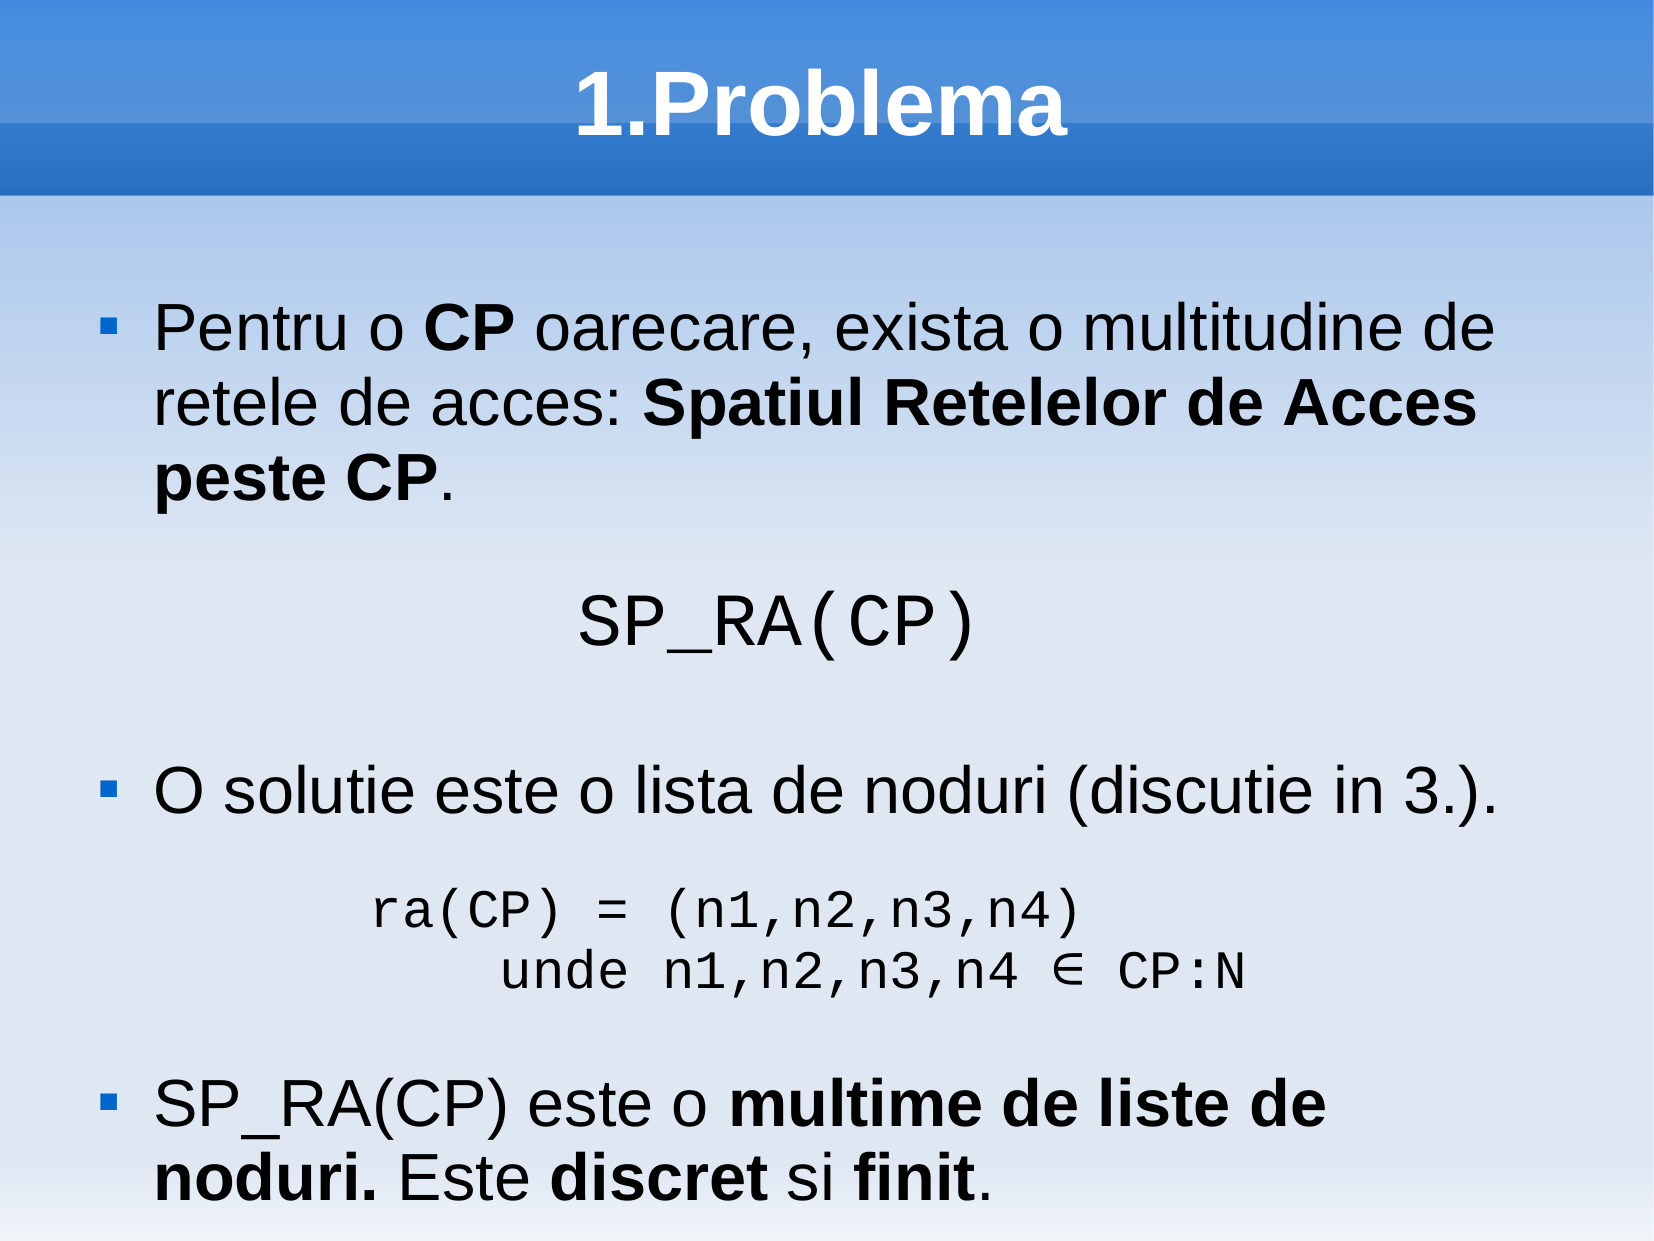

# 1.Problema
Pentru o CP oarecare, exista o multitudine de retele de acces: Spatiul Retelelor de Acces peste CP.
O solutie este o lista de noduri (discutie in 3.).
SP_RA(CP) este o multime de liste de noduri. Este discret si finit.
SP_RA(CP)
ra(CP) = (n1,n2,n3,n4)
 unde n1,n2,n3,n4 ∈ CP:N